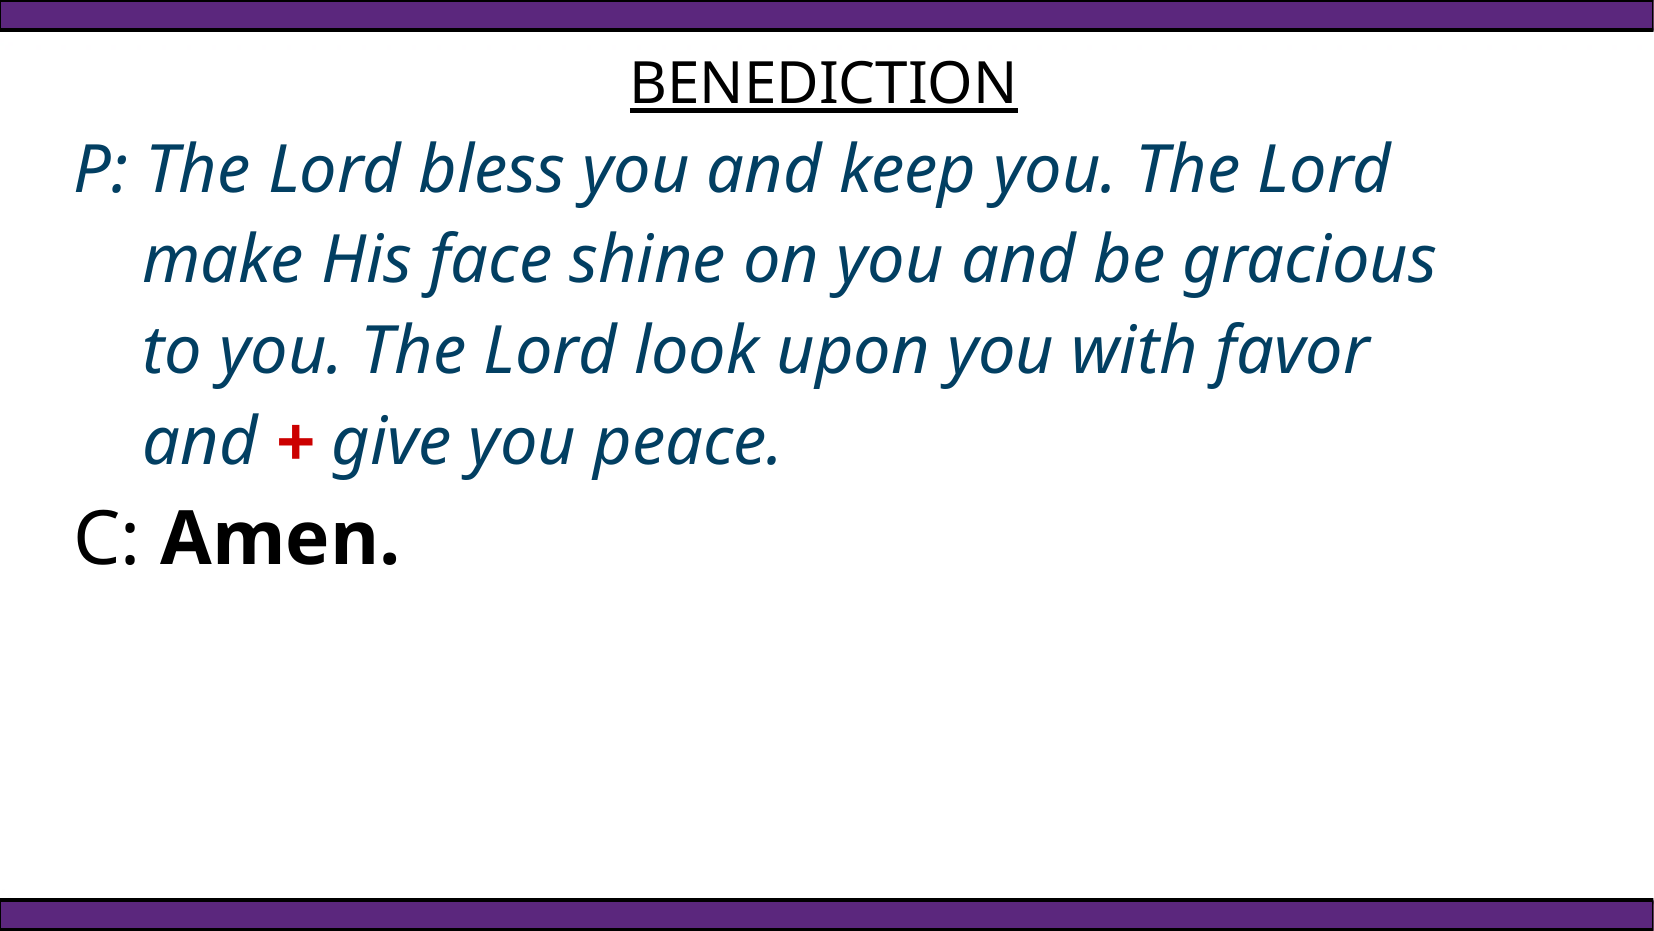

BENEDICTION
P: The Lord bless you and keep you. The Lord
 make His face shine on you and be gracious
 to you. The Lord look upon you with favor
 and + give you peace.
C: Amen.